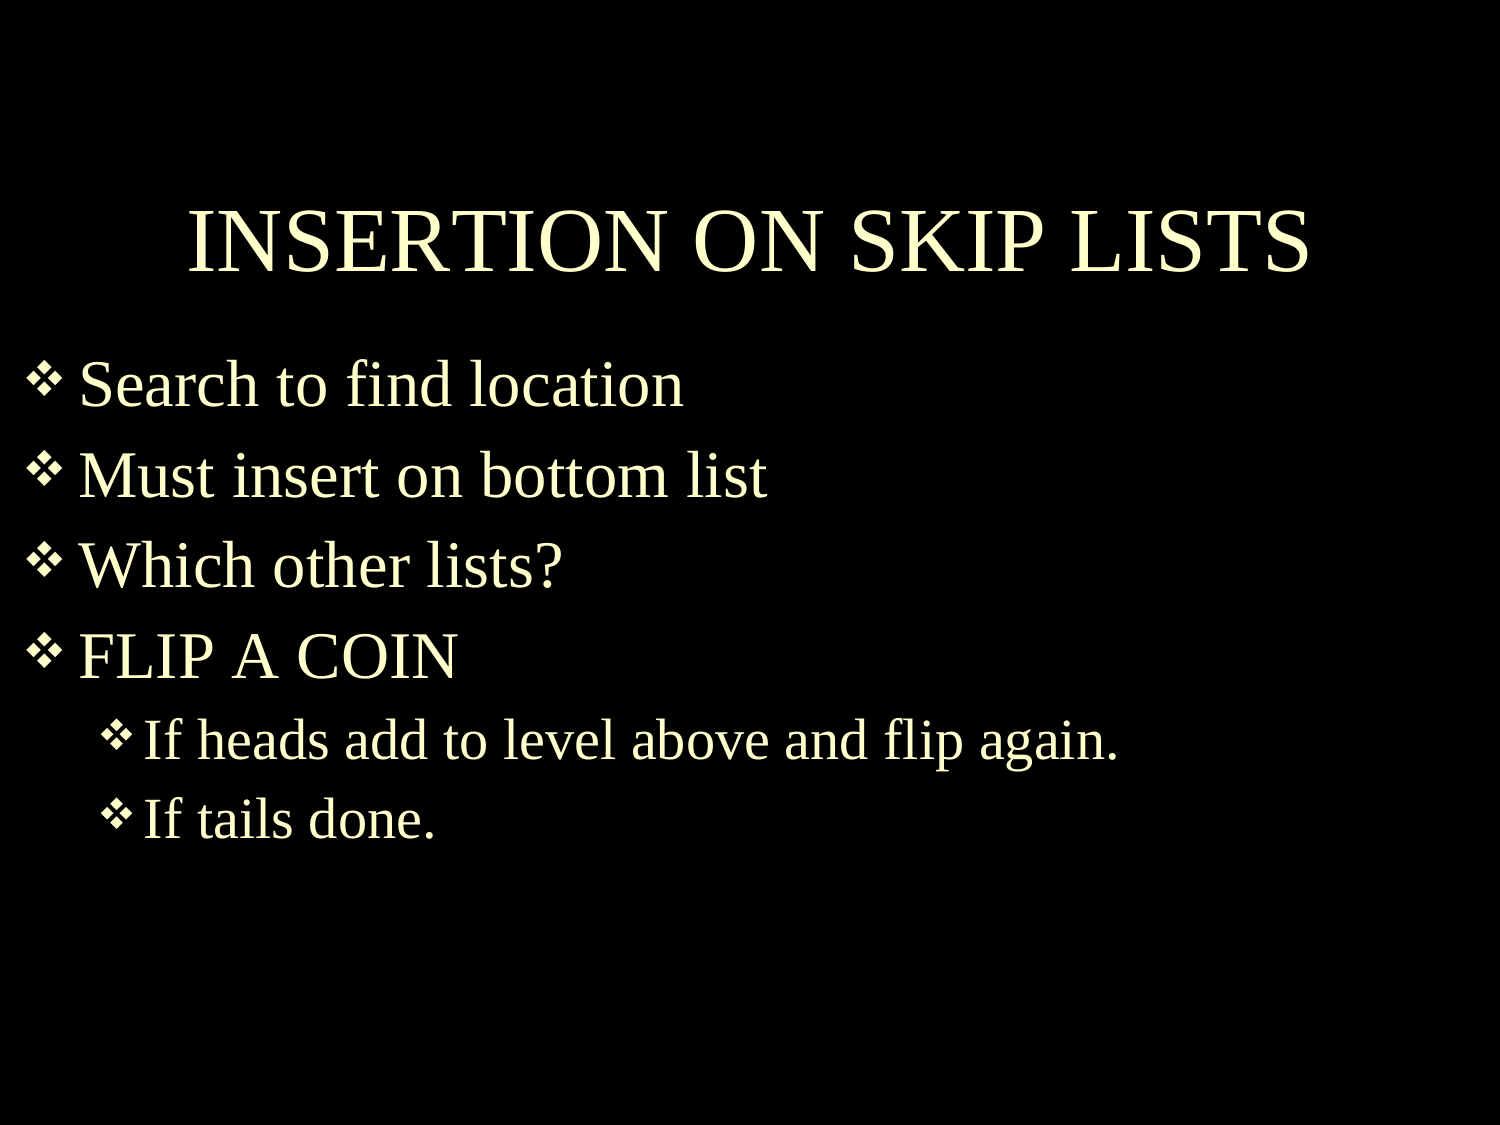

# INSERTION ON SKIP LISTS
Search to find location
Must insert on bottom list
Which other lists?
FLIP A COIN
If heads add to level above and flip again.
If tails done.